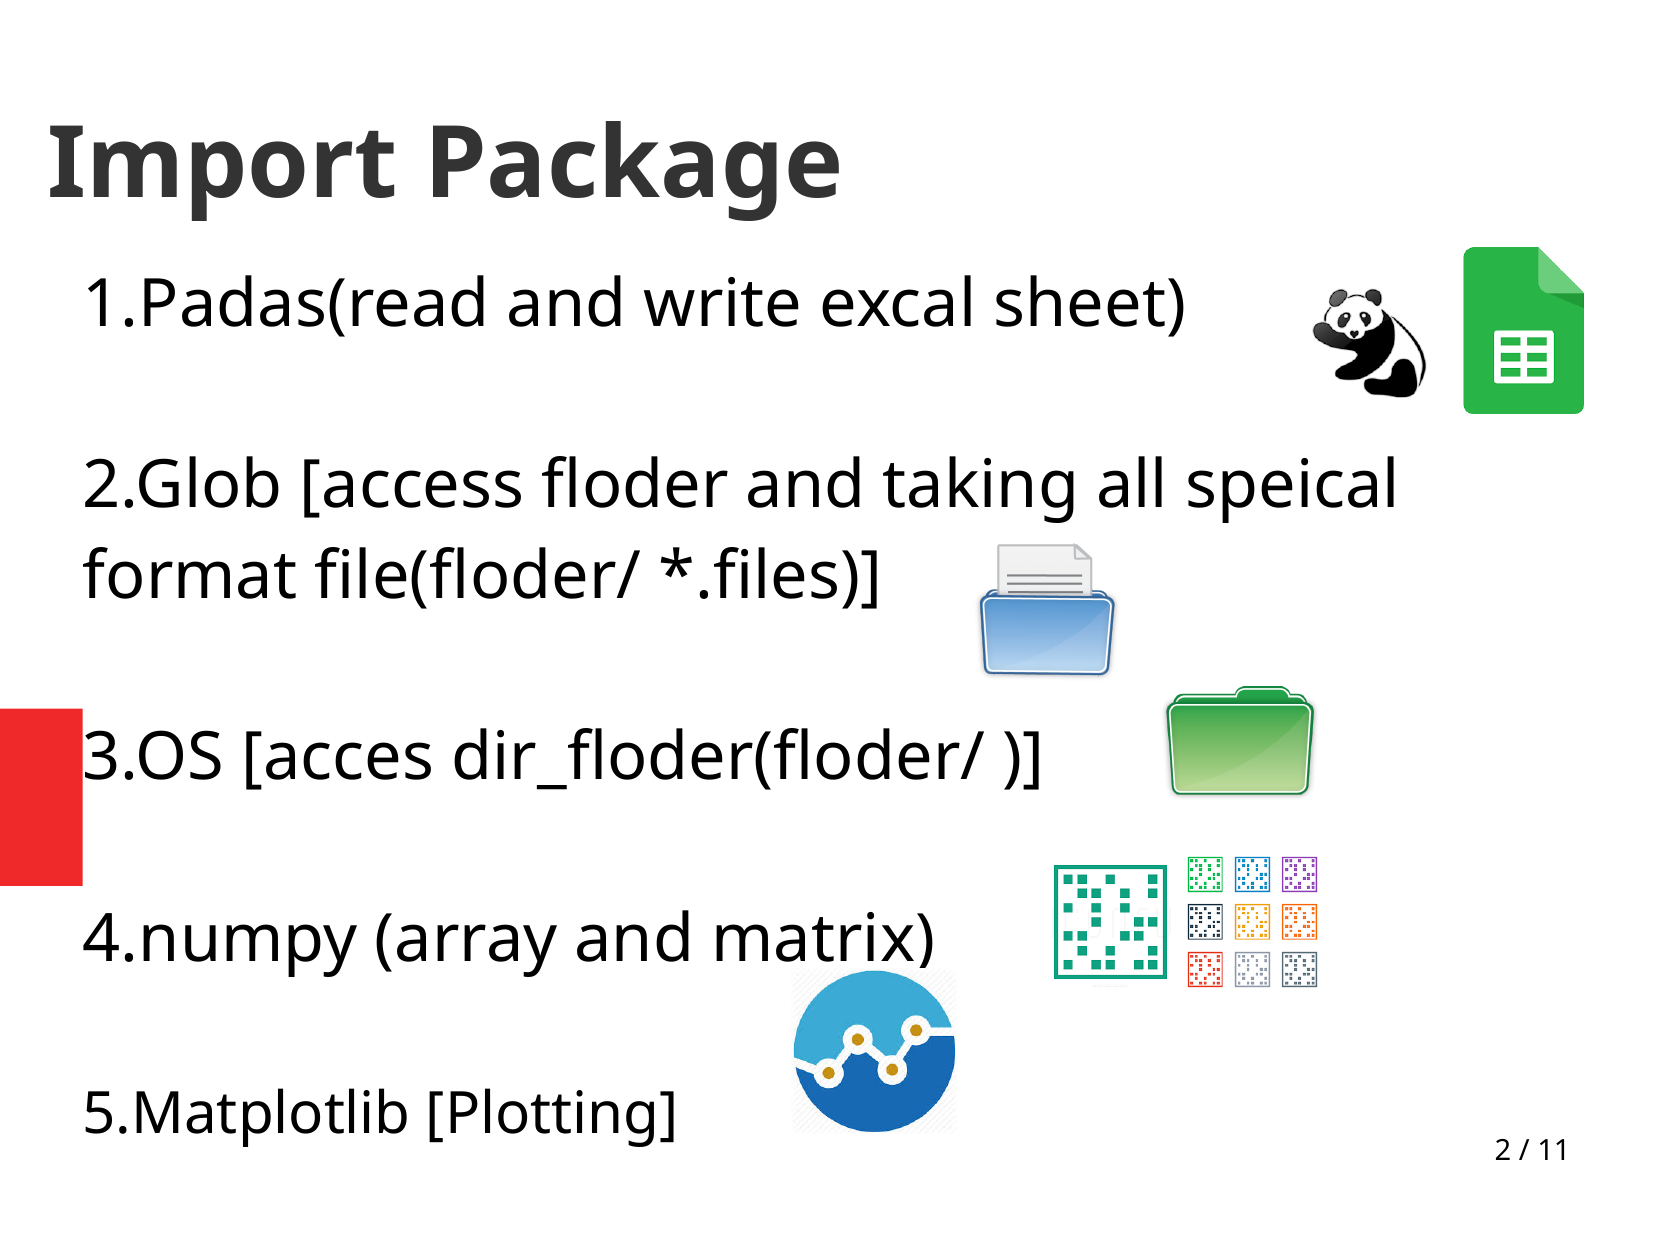

# Import Package
1.Padas(read and write excal sheet)
2.Glob [access floder and taking all speical format file(floder/ *.files)]
3.OS [acces dir_floder(floder/ )]
4.numpy (array and matrix)
5.Matplotlib [Plotting]
2